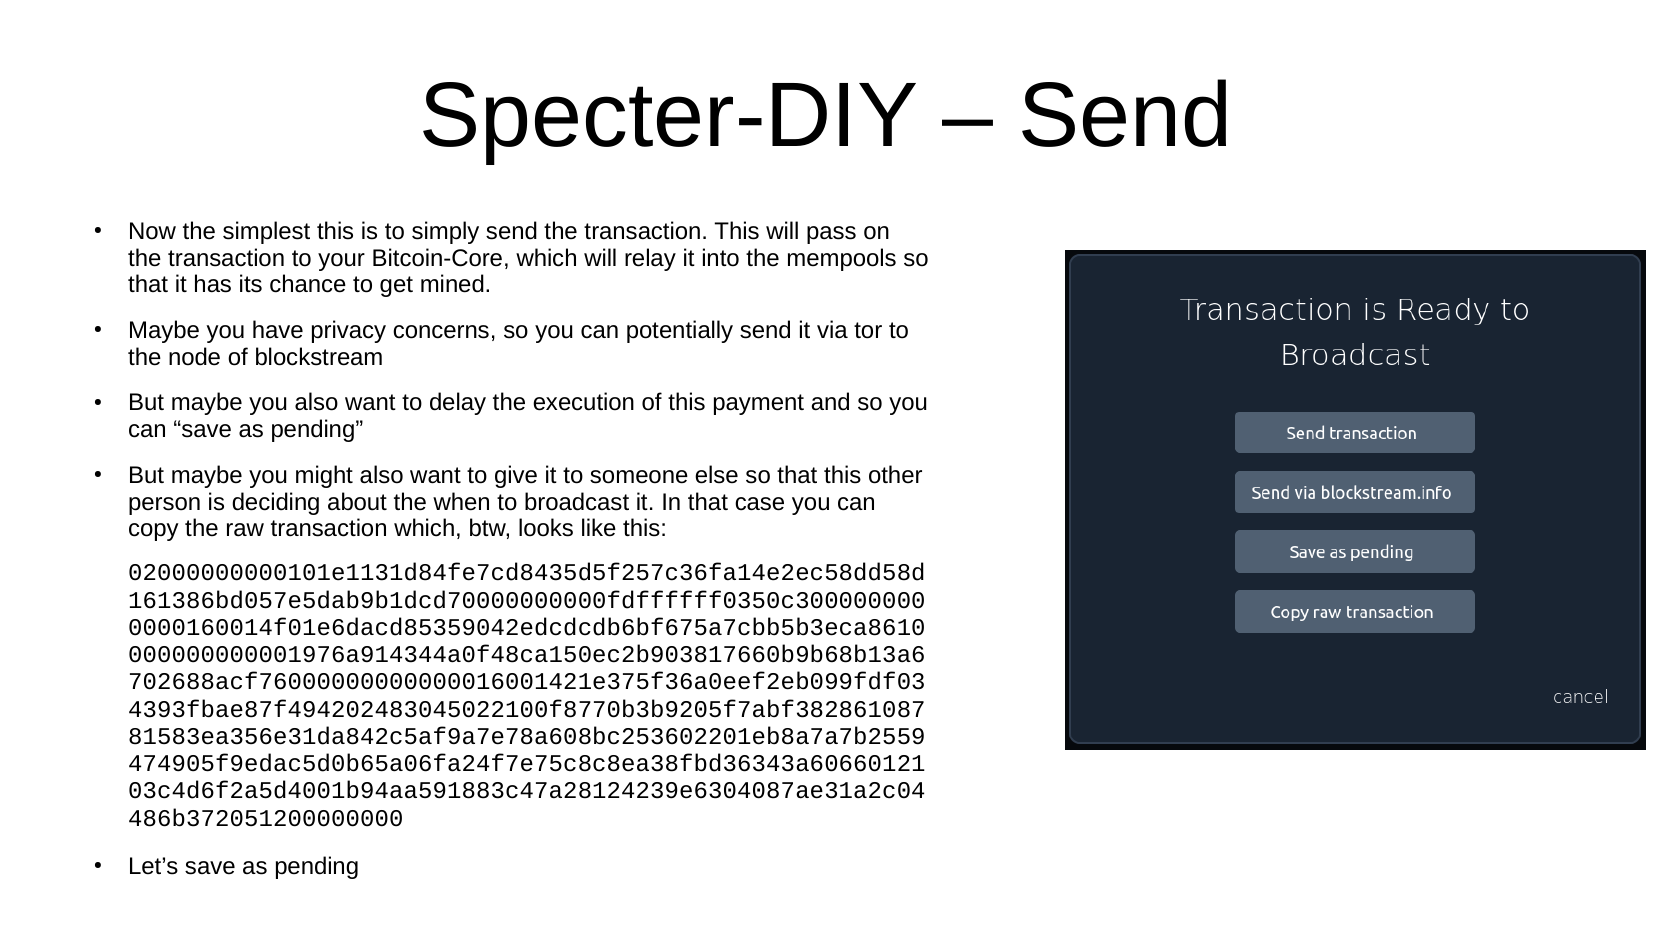

# Specter-DIY – Send
Now the simplest this is to simply send the transaction. This will pass on the transaction to your Bitcoin-Core, which will relay it into the mempools so that it has its chance to get mined.
Maybe you have privacy concerns, so you can potentially send it via tor to the node of blockstream
But maybe you also want to delay the execution of this payment and so you can “save as pending”
But maybe you might also want to give it to someone else so that this other person is deciding about the when to broadcast it. In that case you can copy the raw transaction which, btw, looks like this:
02000000000101e1131d84fe7cd8435d5f257c36fa14e2ec58dd58d161386bd057e5dab9b1dcd70000000000fdffffff0350c3000000000000160014f01e6dacd85359042edcdcdb6bf675a7cbb5b3eca8610000000000001976a914344a0f48ca150ec2b903817660b9b68b13a6702688acf76000000000000016001421e375f36a0eef2eb099fdf034393fbae87f494202483045022100f8770b3b9205f7abf38286108781583ea356e31da842c5af9a7e78a608bc253602201eb8a7a7b2559474905f9edac5d0b65a06fa24f7e75c8c8ea38fbd36343a6066012103c4d6f2a5d4001b94aa591883c47a28124239e6304087ae31a2c04486b372051200000000
Let’s save as pending